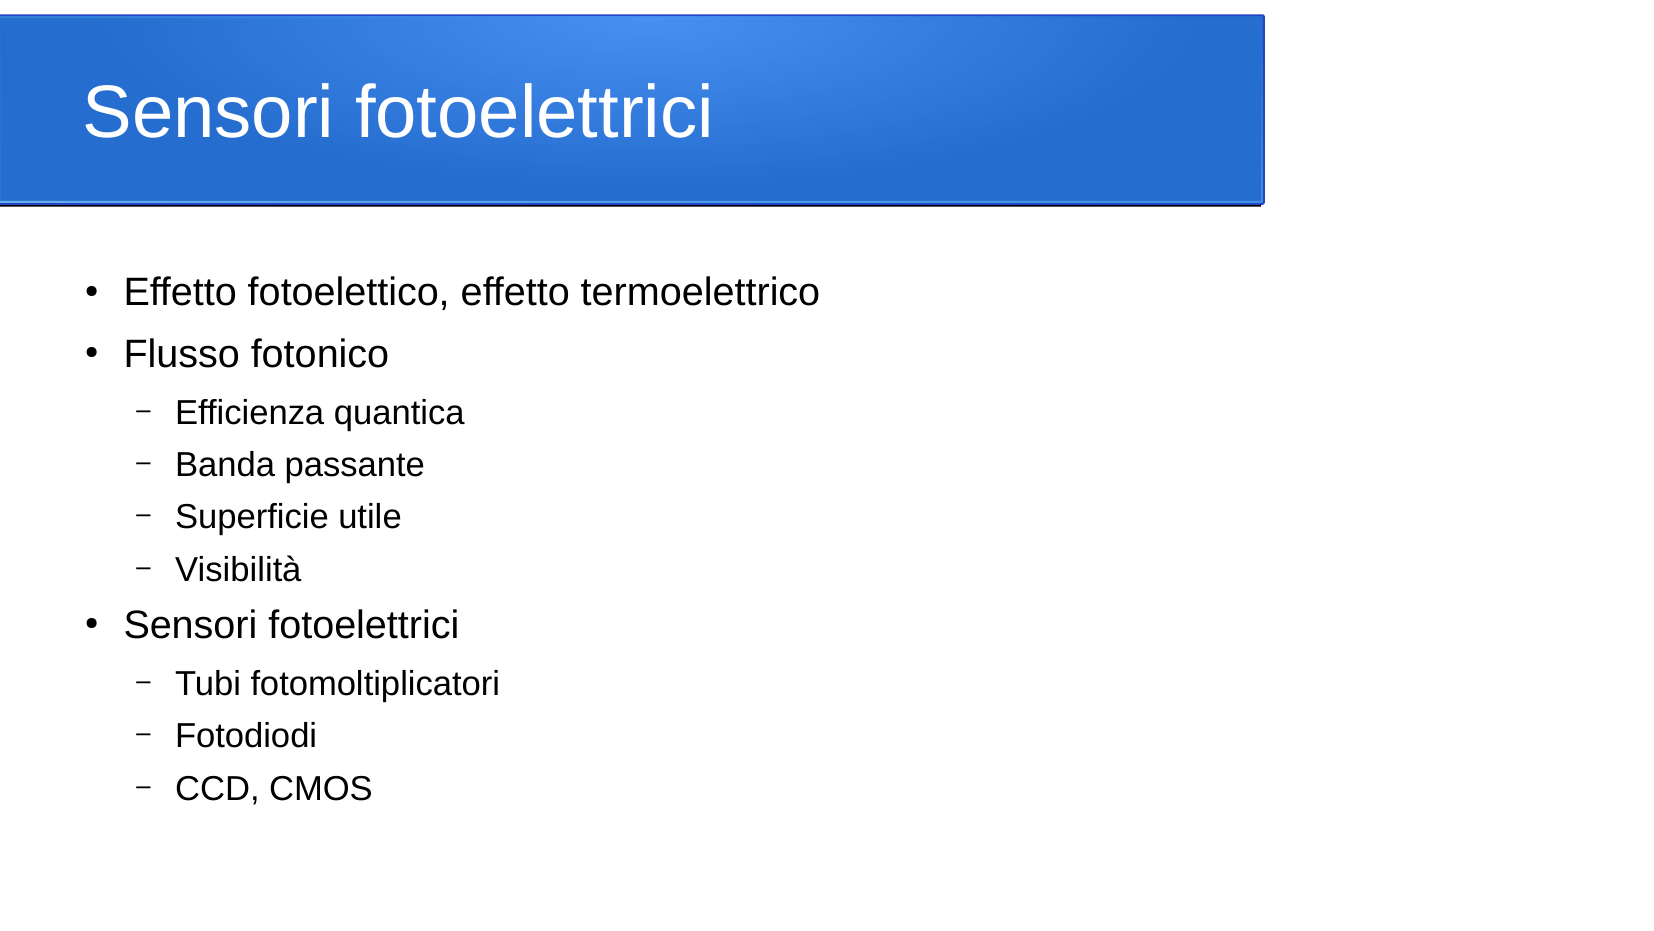

# Sensori fotoelettrici
Effetto fotoelettico, effetto termoelettrico
Flusso fotonico
Efficienza quantica
Banda passante
Superficie utile
Visibilità
Sensori fotoelettrici
Tubi fotomoltiplicatori
Fotodiodi
CCD, CMOS